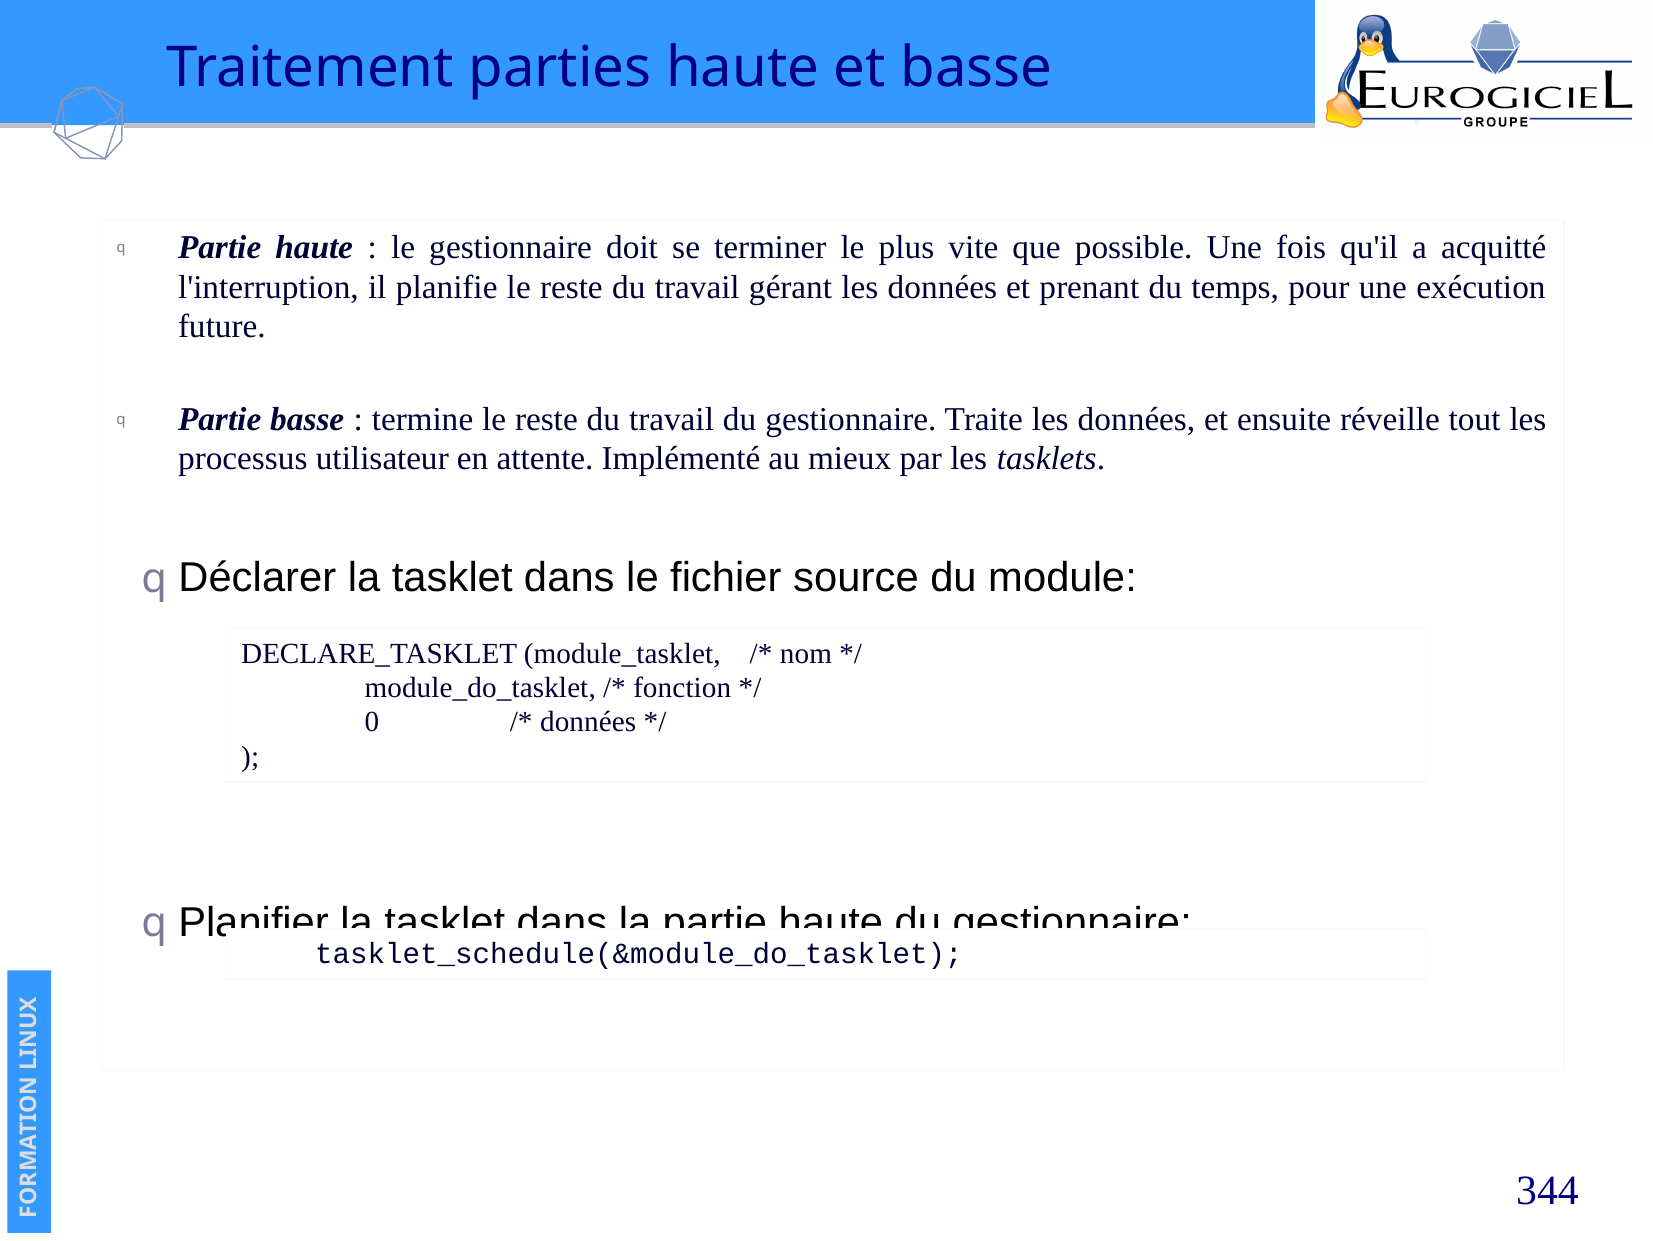

# Traitement parties haute et basse
Partie haute : le gestionnaire doit se terminer le plus vite que possible. Une fois qu'il a acquitté l'interruption, il planifie le reste du travail gérant les données et prenant du temps, pour une exécution future.
Partie basse : termine le reste du travail du gestionnaire. Traite les données, et ensuite réveille tout les processus utilisateur en attente. Implémenté au mieux par les tasklets.
 Déclarer la tasklet dans le fichier source du module:
 Planifier la tasklet dans la partie haute du gestionnaire:
DECLARE_TASKLET (module_tasklet, /* nom */
 module_do_tasklet, /* fonction */
 0 /* données */
);
	tasklet_schedule(&module_do_tasklet);